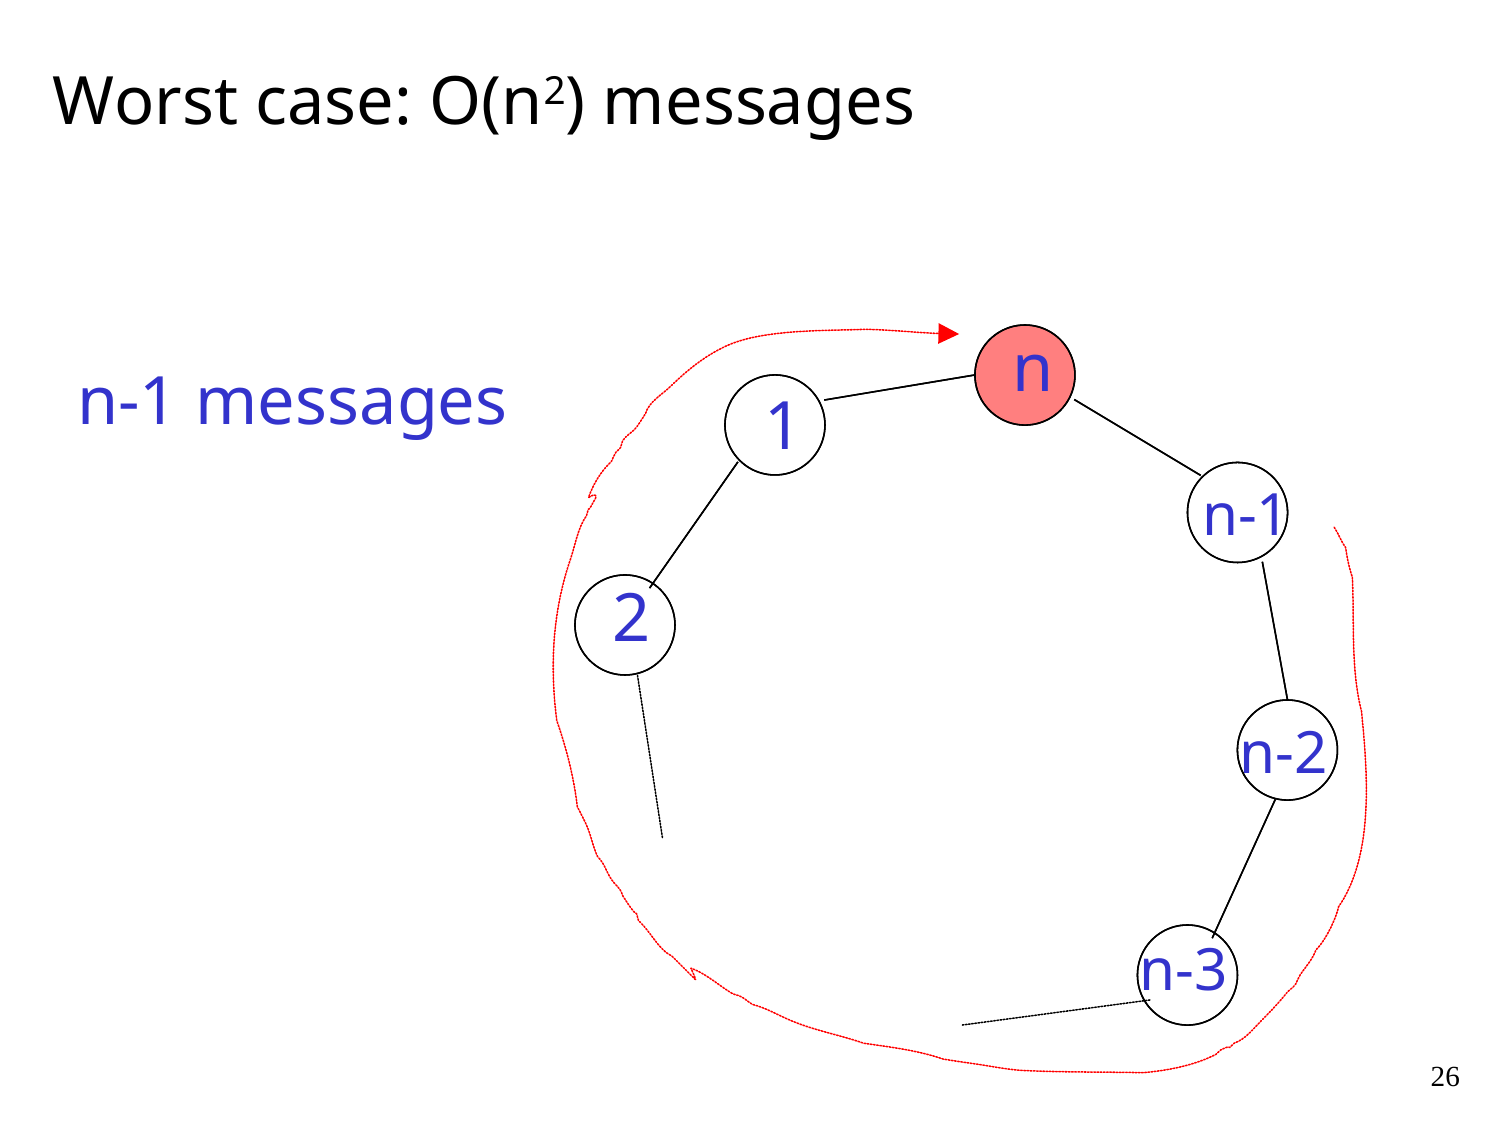

Worst case: O(n2) messages
n
n-1 messages
1
n-1
2
n-2
n-3